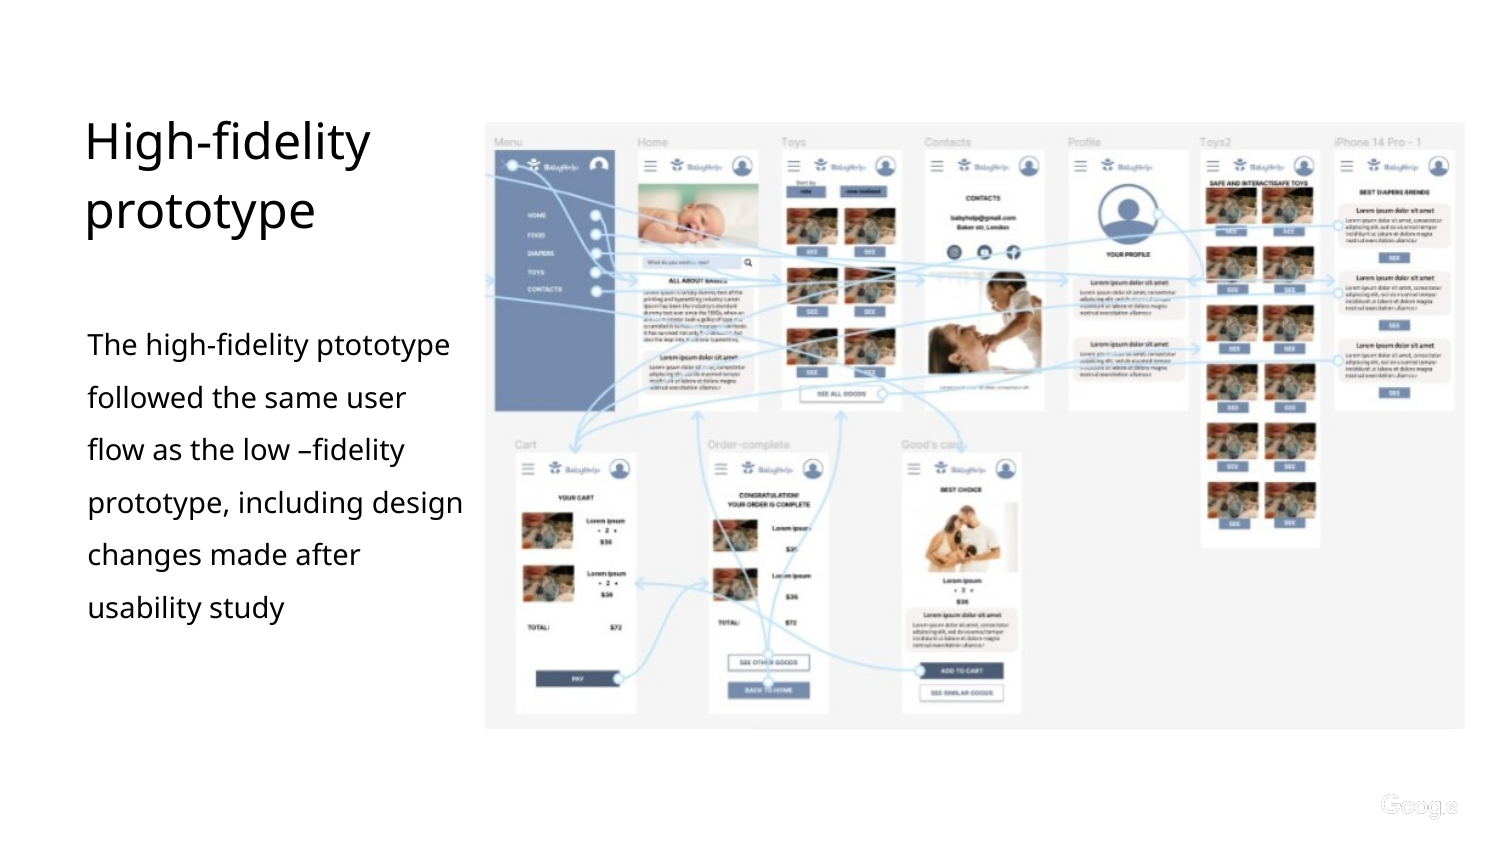

High-fidelity
prototype
The high-fidelity ptototype followed the same user flow as the low –fidelity prototype, including design changes made after usability study
Screenshot of prototype with connections or prototype GIF